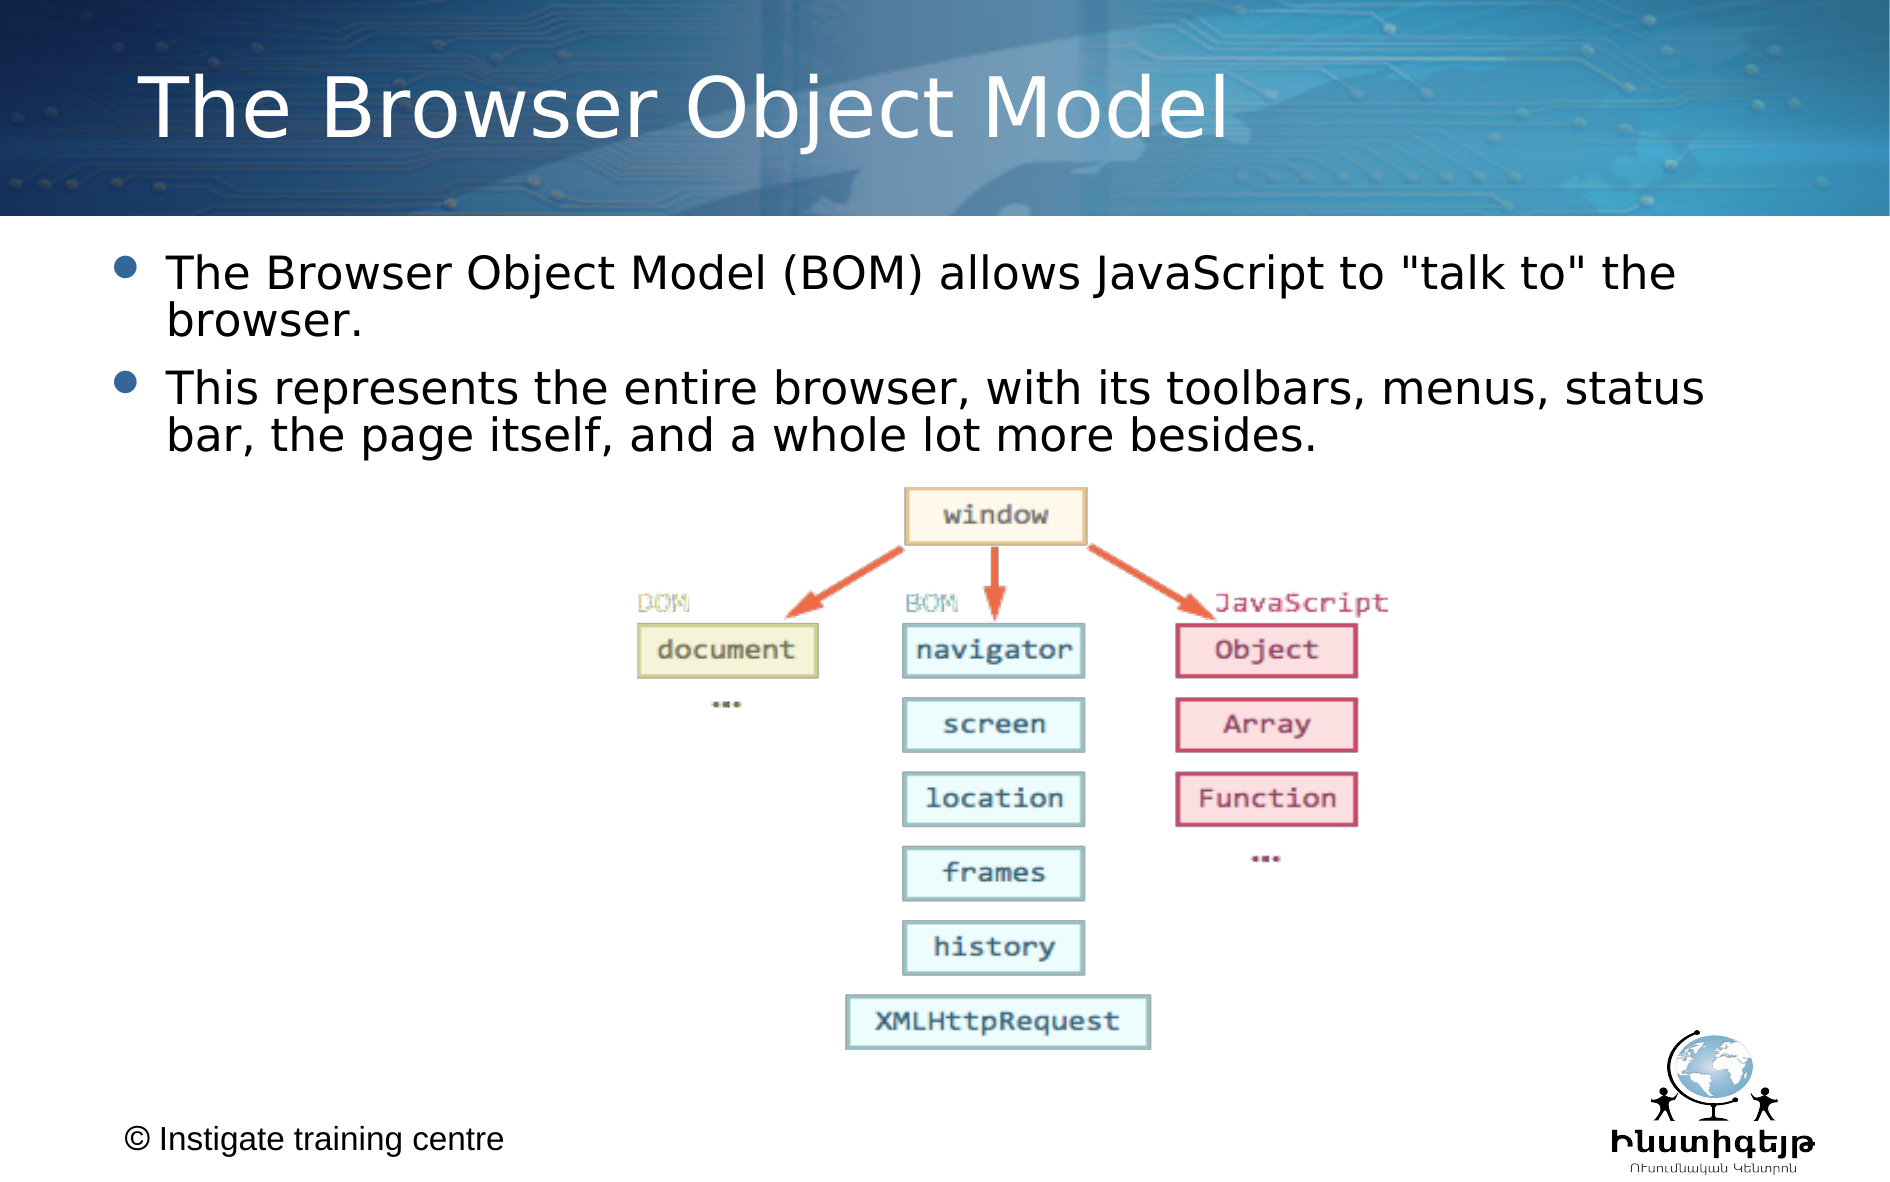

The Browser Object Model
# The Browser Object Model (BOM) allows JavaScript to "talk to" the browser.
This represents the entire browser, with its toolbars, menus, status bar, the page itself, and a whole lot more besides.